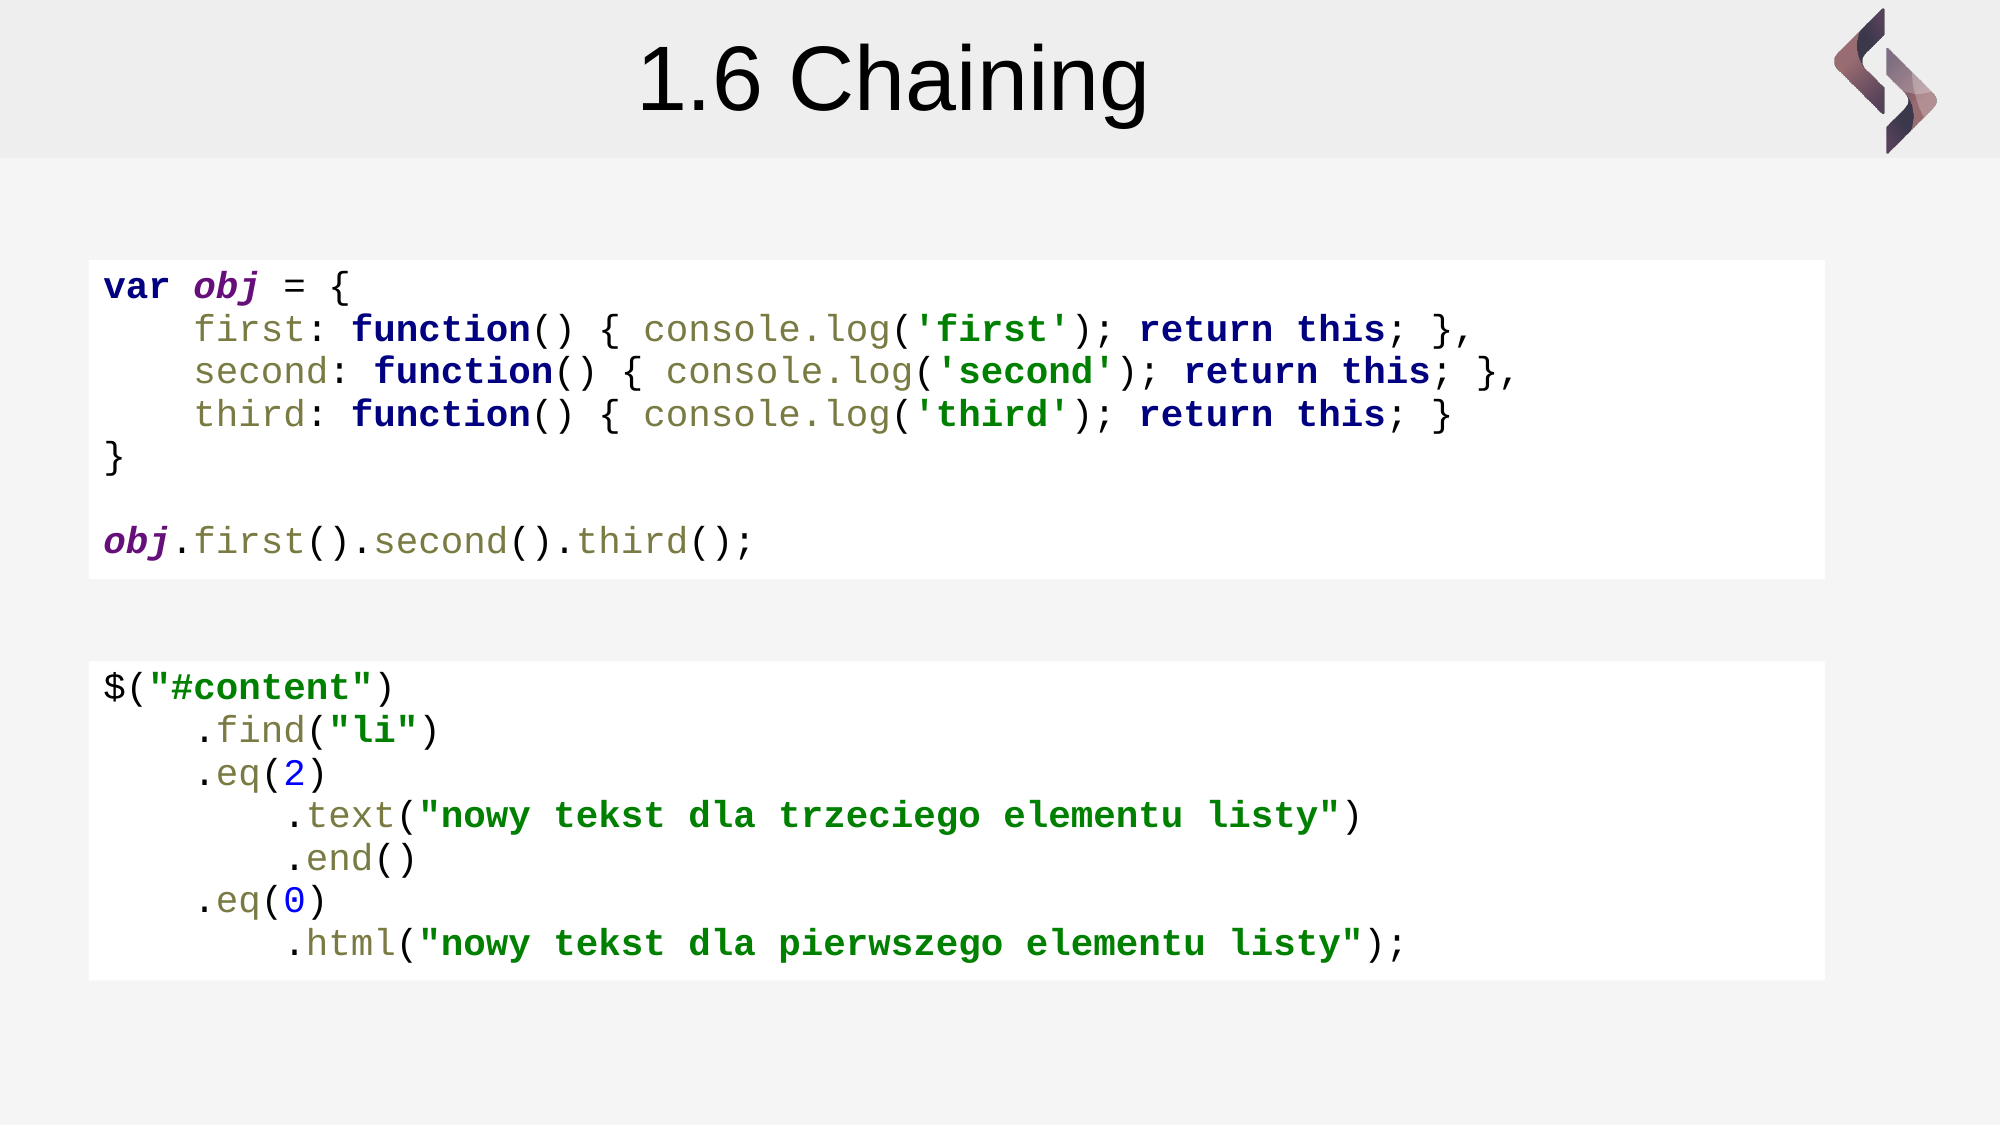

# 1.6 Chaining
var obj = {
 first: function() { console.log('first'); return this; },
 second: function() { console.log('second'); return this; },
 third: function() { console.log('third'); return this; }
}
obj.first().second().third();
$("#content")
 .find("li")
 .eq(2)
 .text("nowy tekst dla trzeciego elementu listy")
 .end()
 .eq(0)
 .html("nowy tekst dla pierwszego elementu listy");